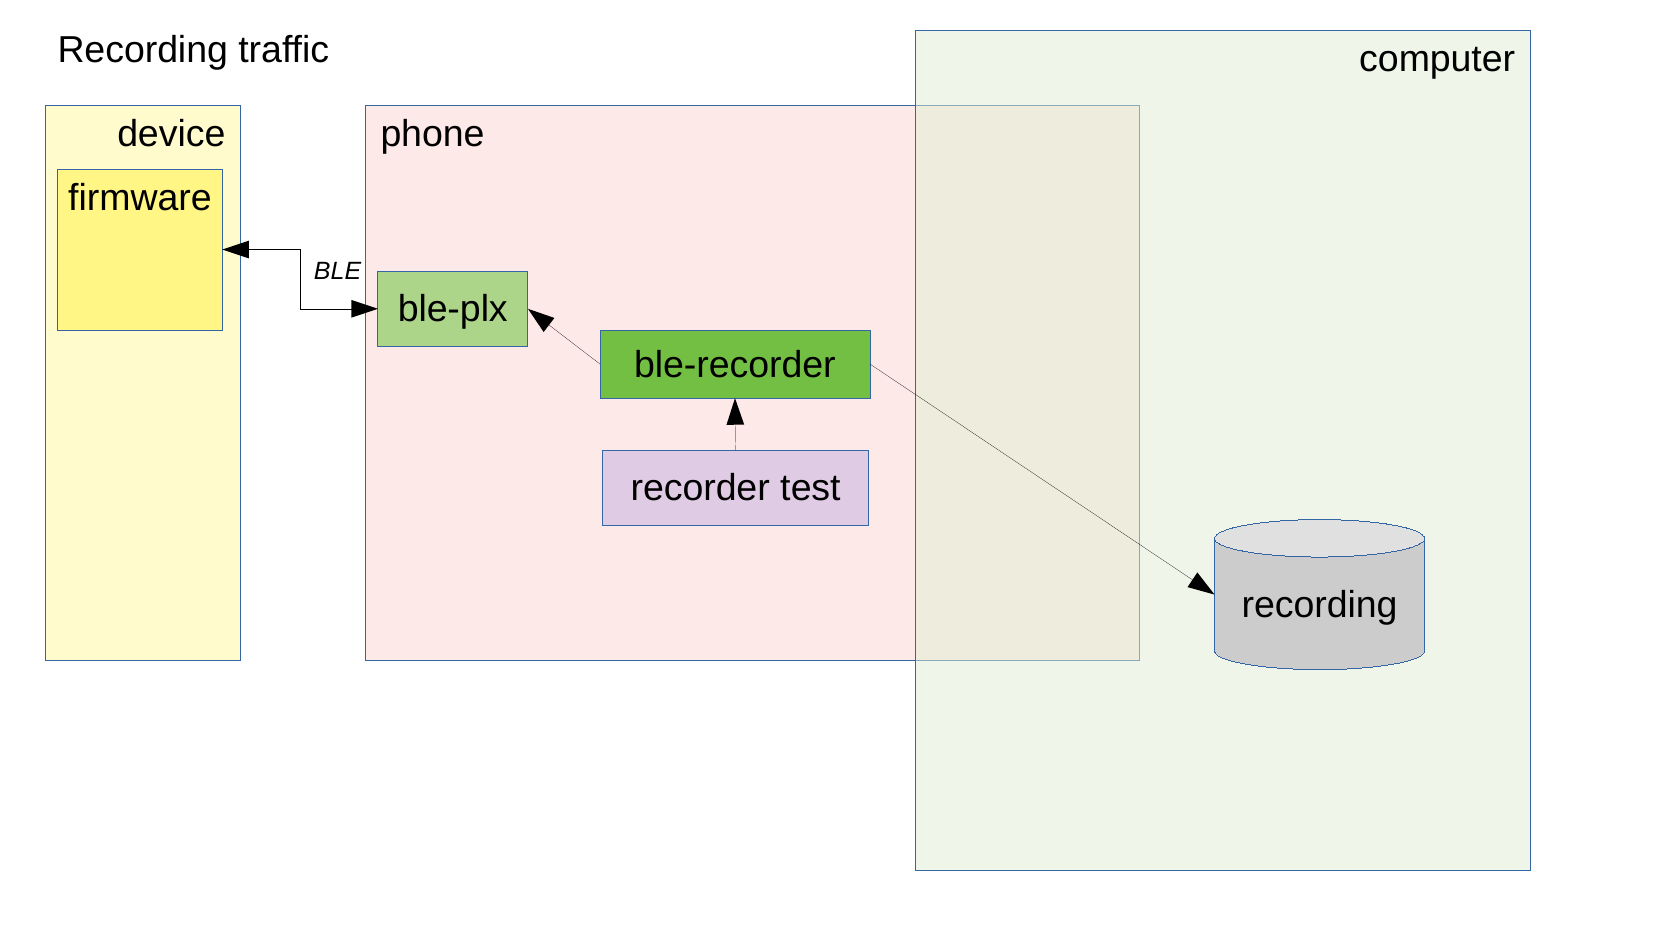

Recording traffic
computer
device
phone
firmware
ble-plx
ble-recorder
recorder test
recording